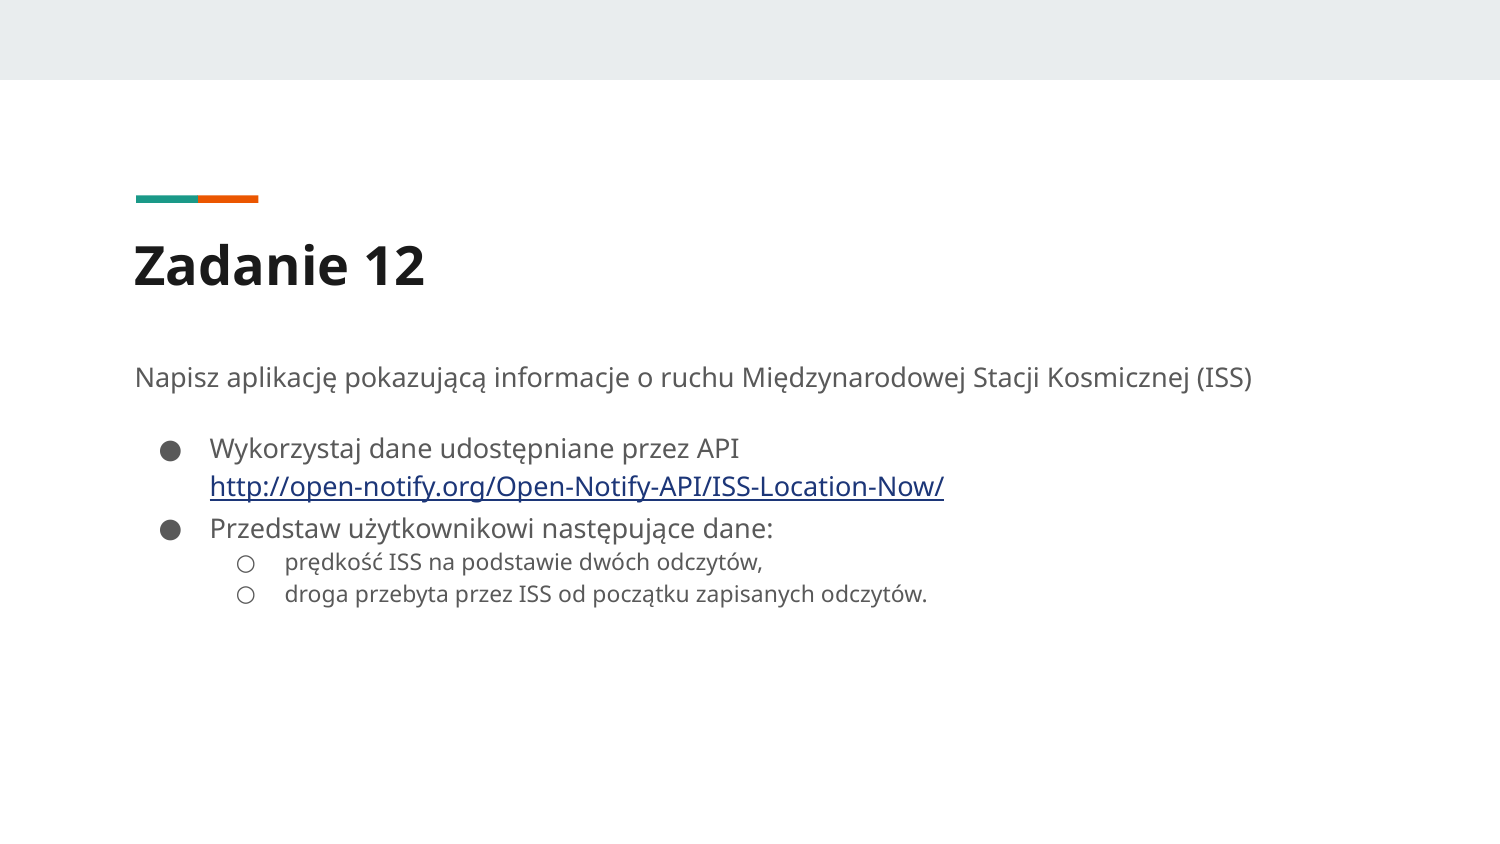

# Zadanie 12
Napisz aplikację pokazującą informacje o ruchu Międzynarodowej Stacji Kosmicznej (ISS)
Wykorzystaj dane udostępniane przez API
http://open-notify.org/Open-Notify-API/ISS-Location-Now/
Przedstaw użytkownikowi następujące dane:
prędkość ISS na podstawie dwóch odczytów,
droga przebyta przez ISS od początku zapisanych odczytów.